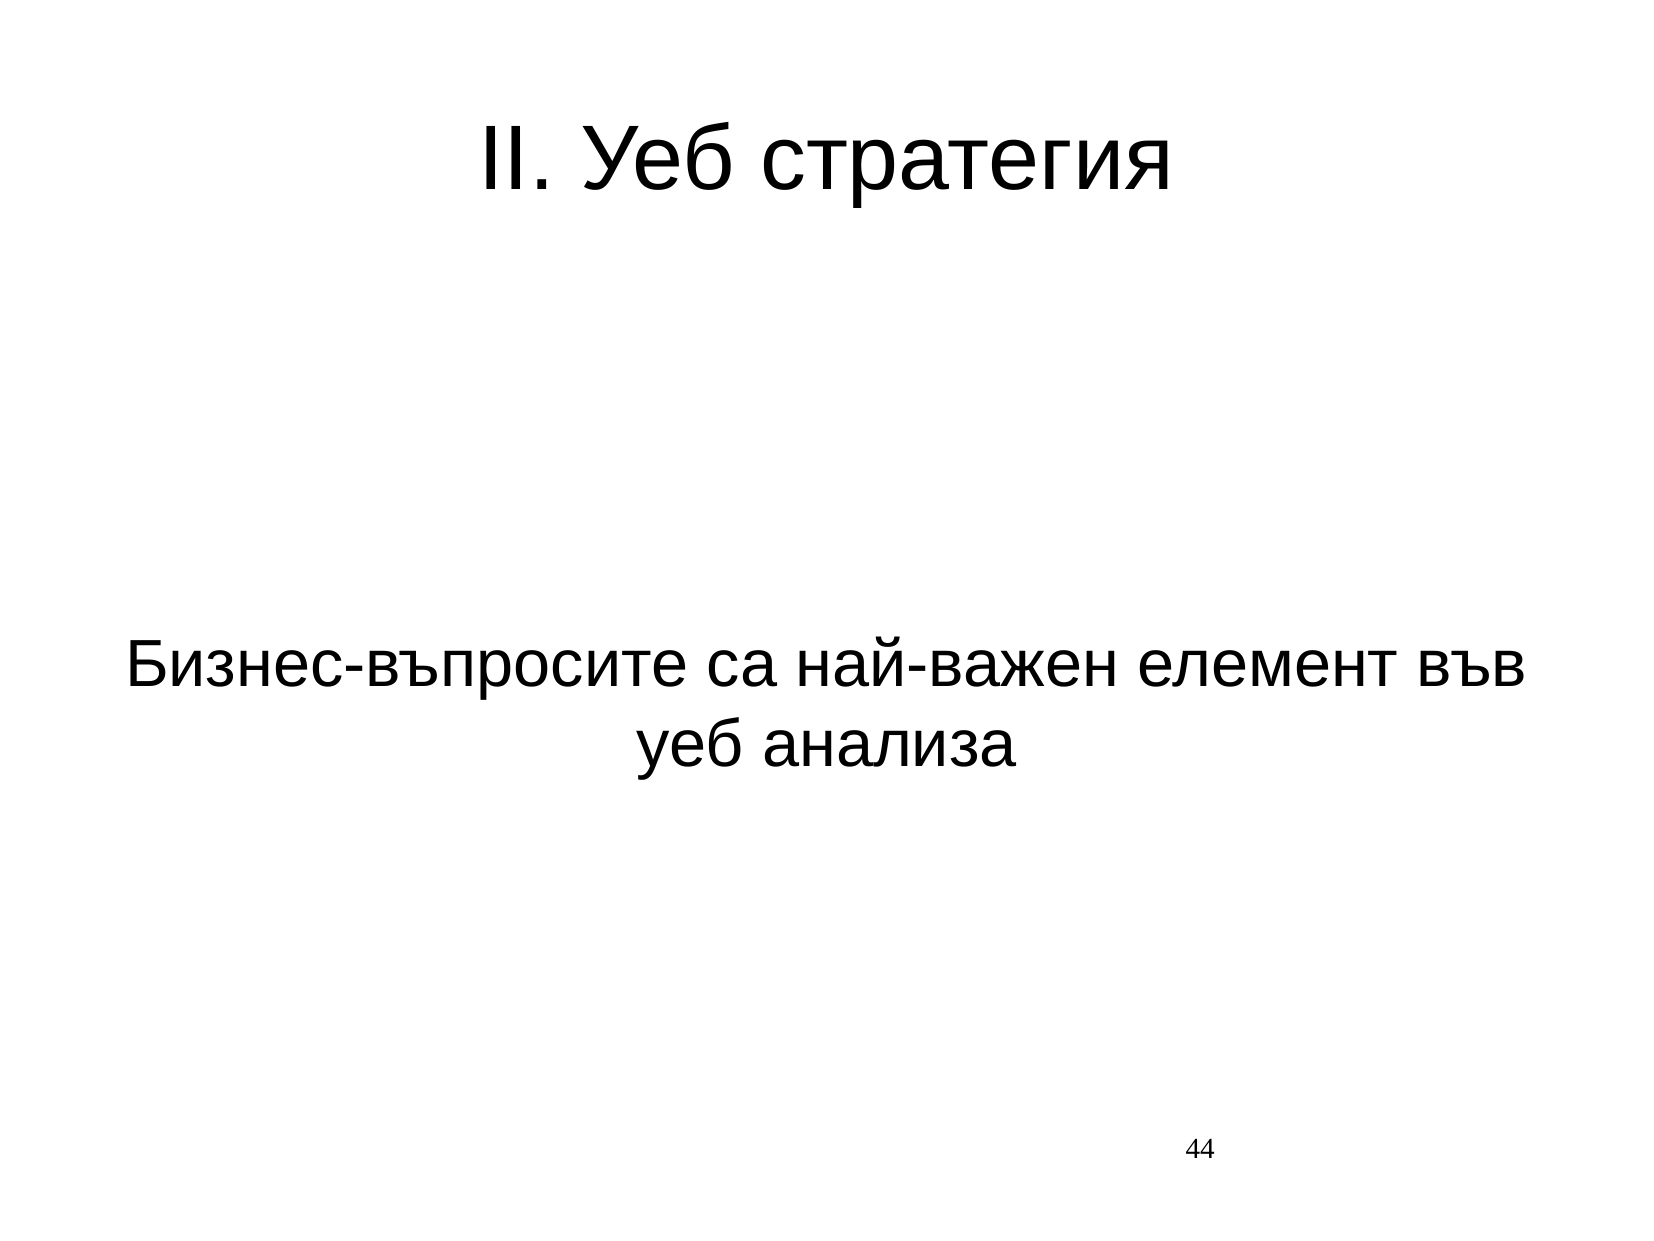

# II. Уеб стратегия
Бизнес-въпросите са най-важен елемент във уеб анализа